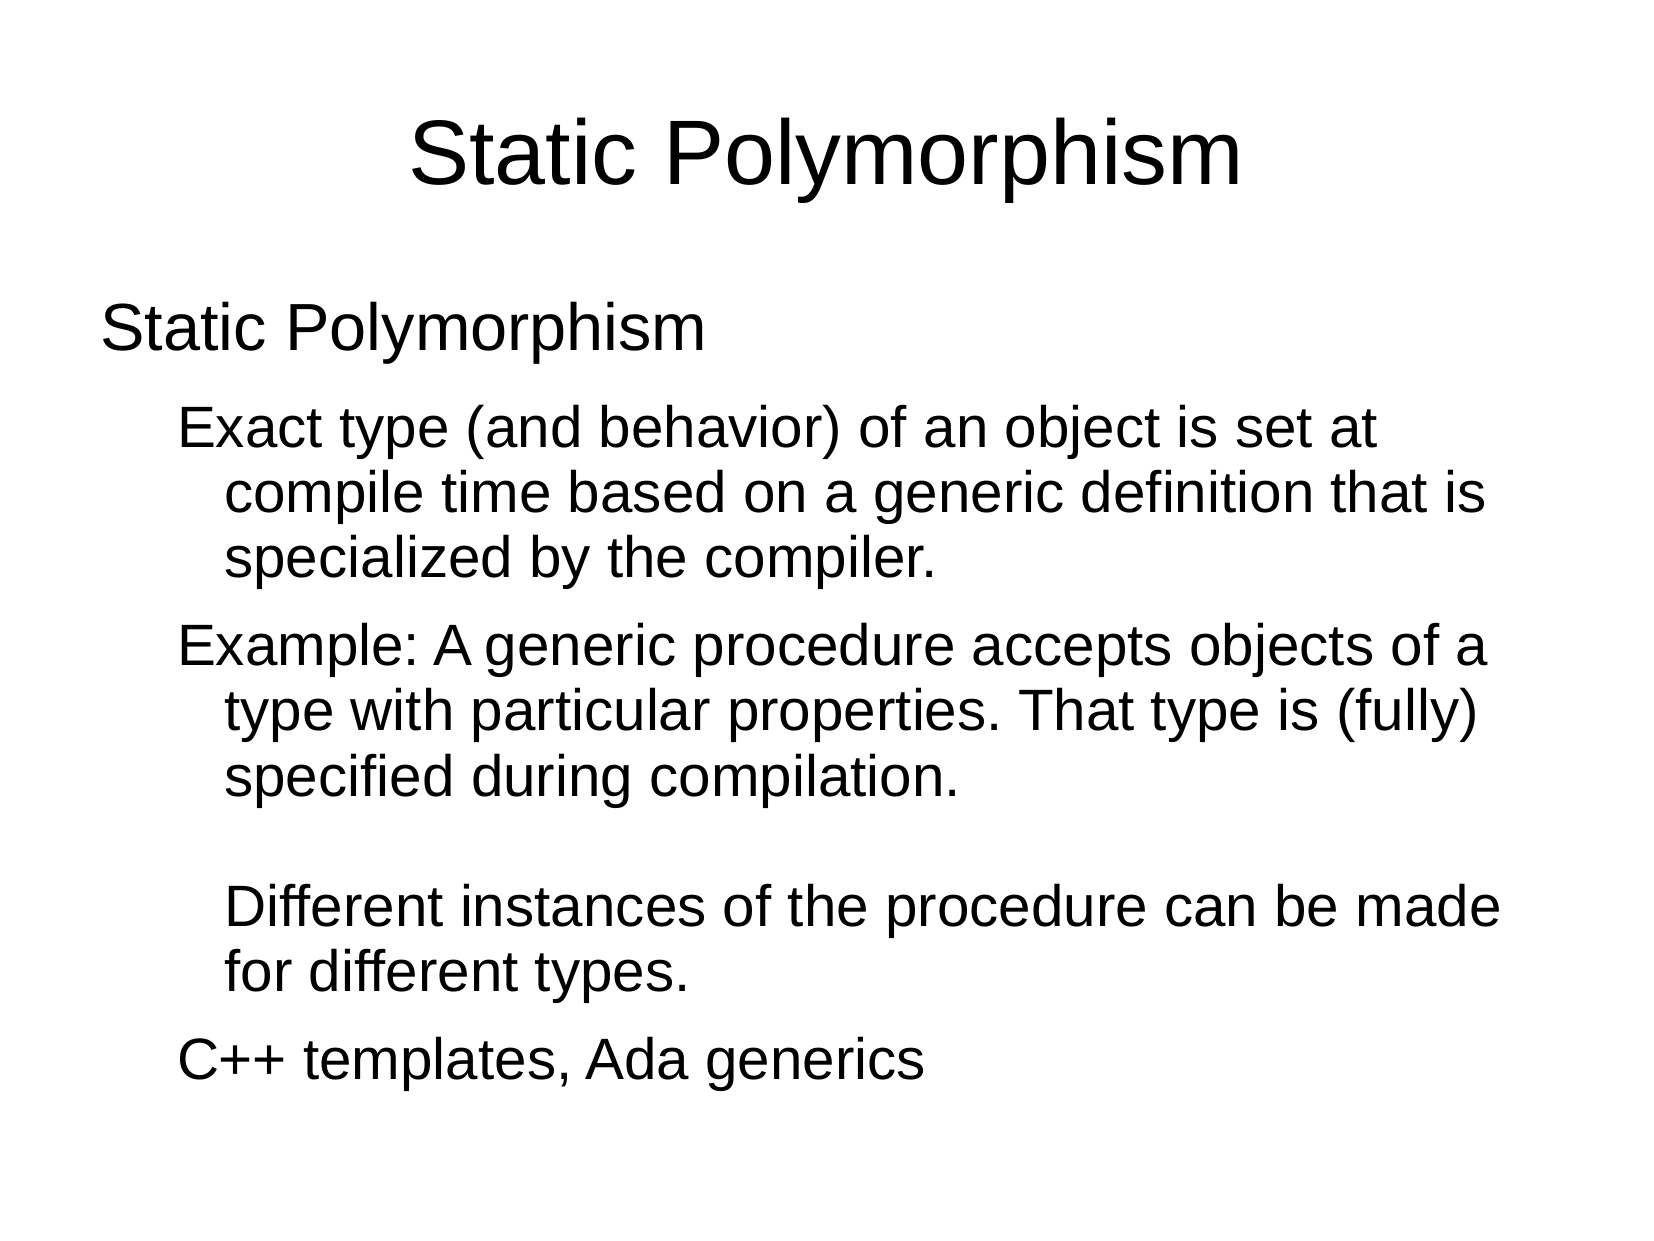

# Static Polymorphism
Static Polymorphism
Exact type (and behavior) of an object is set at compile time based on a generic definition that is specialized by the compiler.
Example: A generic procedure accepts objects of a type with particular properties. That type is (fully) specified during compilation.
Different instances of the procedure can be made for different types.
C++ templates, Ada generics